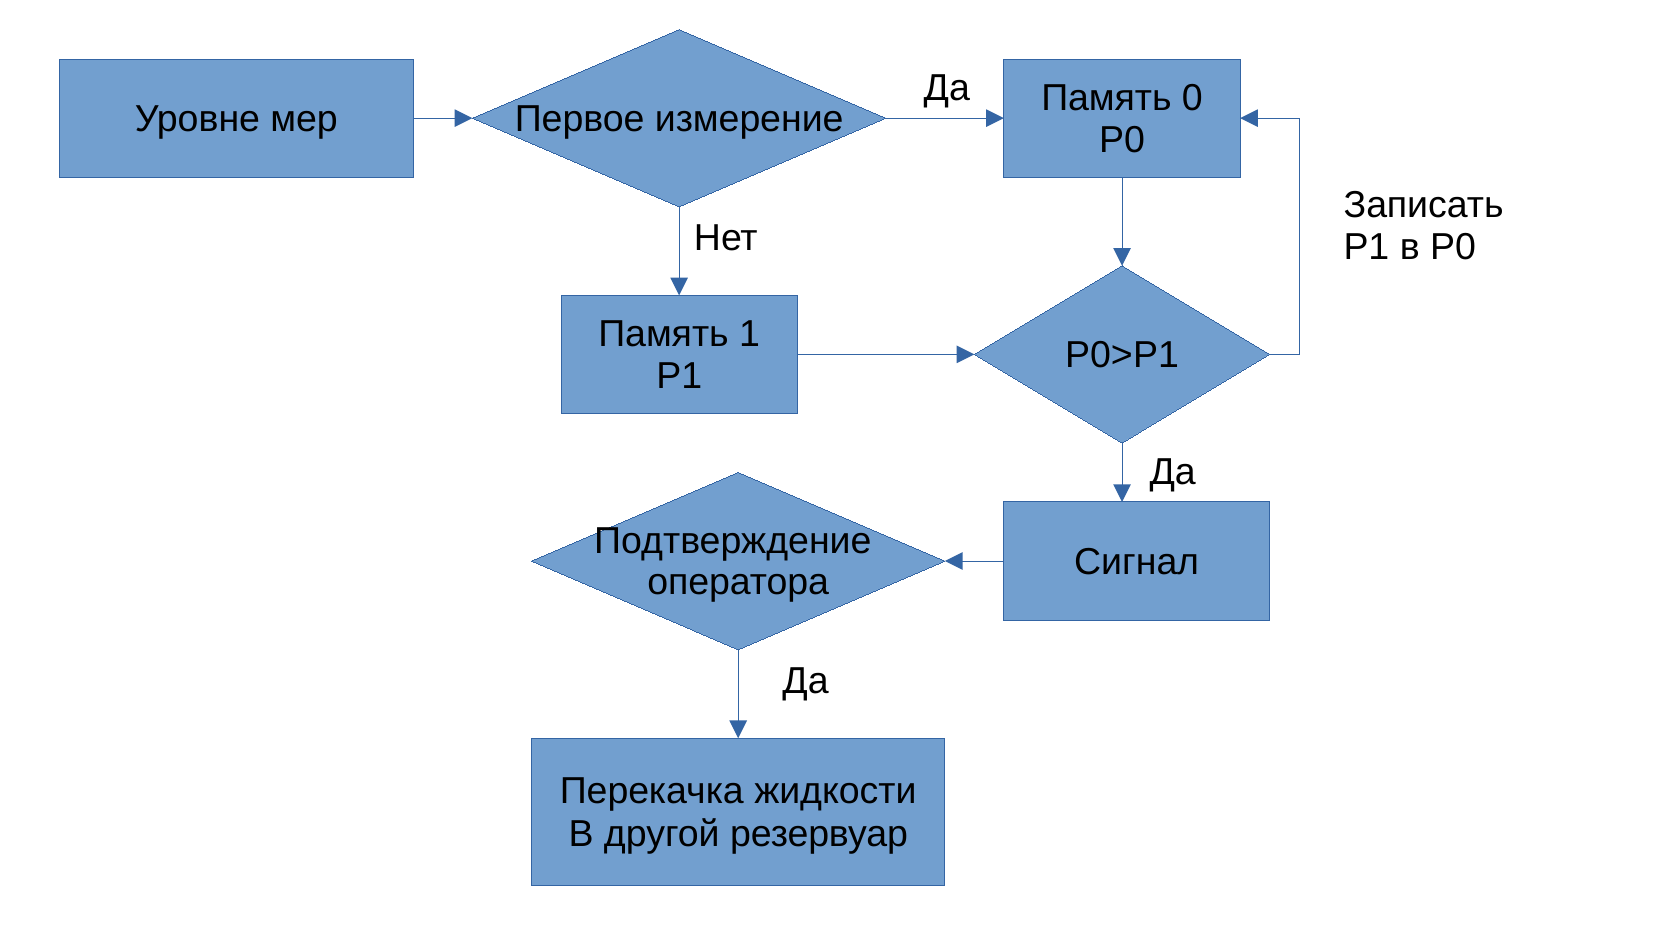

Первое измерение
Уровне мер
Да
Память 0
P0
Записать
P1 в P0
Нет
P0>P1
Память 1
P1
Да
Подтверждение
оператора
Сигнал
Да
Перекачка жидкости
В другой резервуар